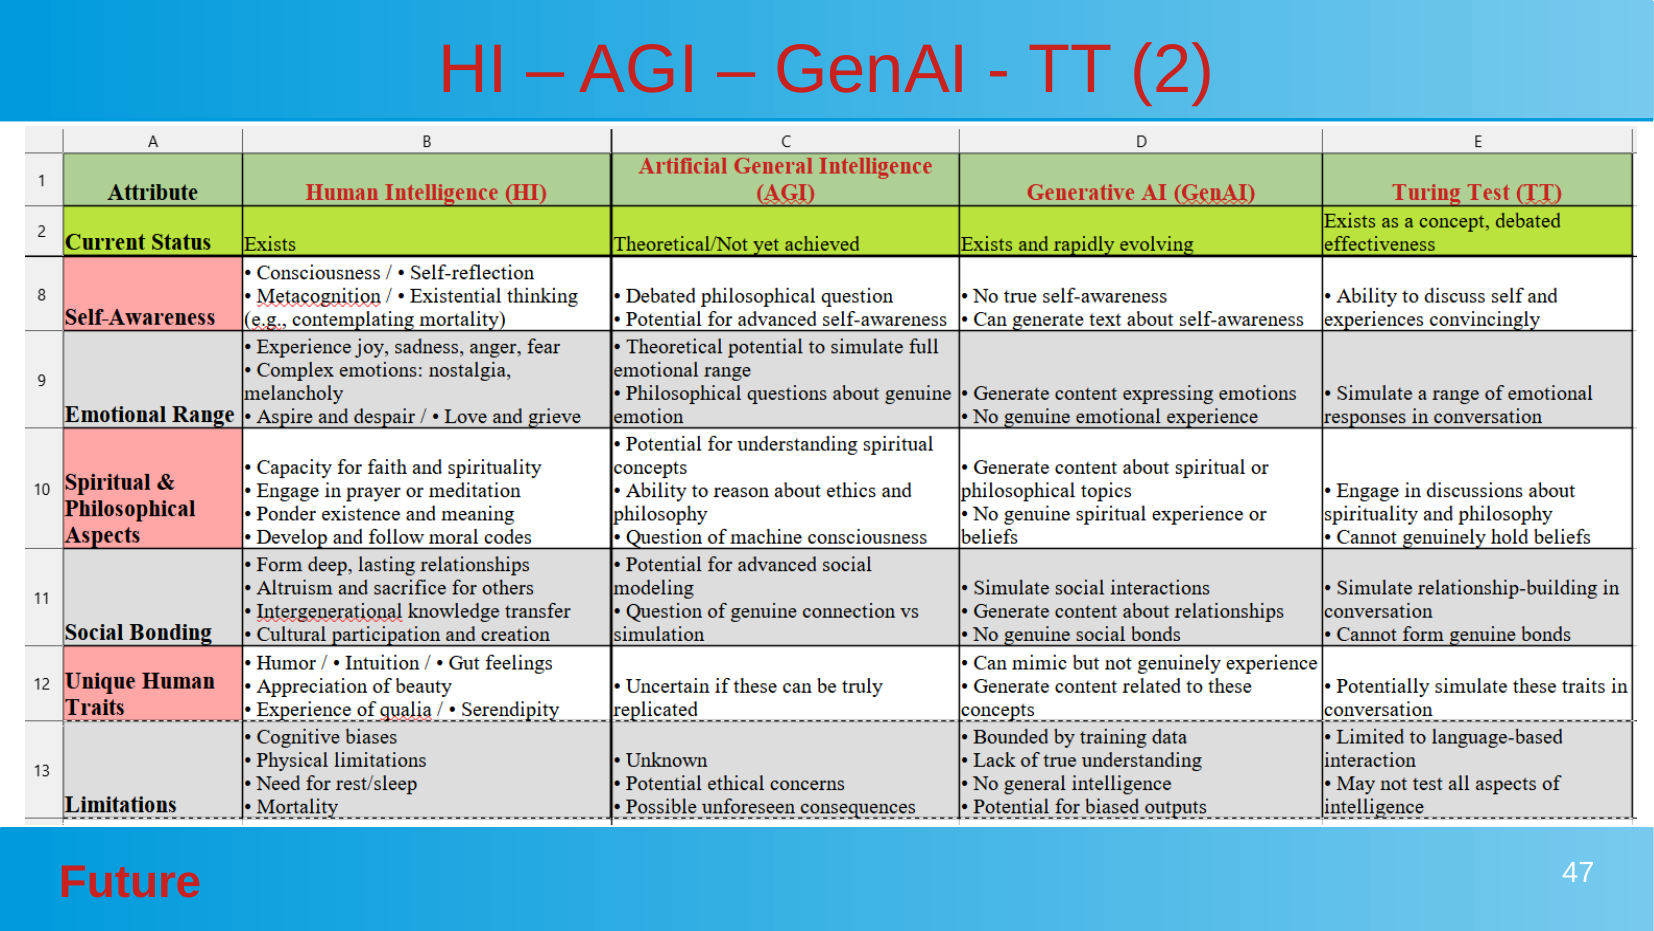

# HI – AGI – GenAI - TT (2)
47